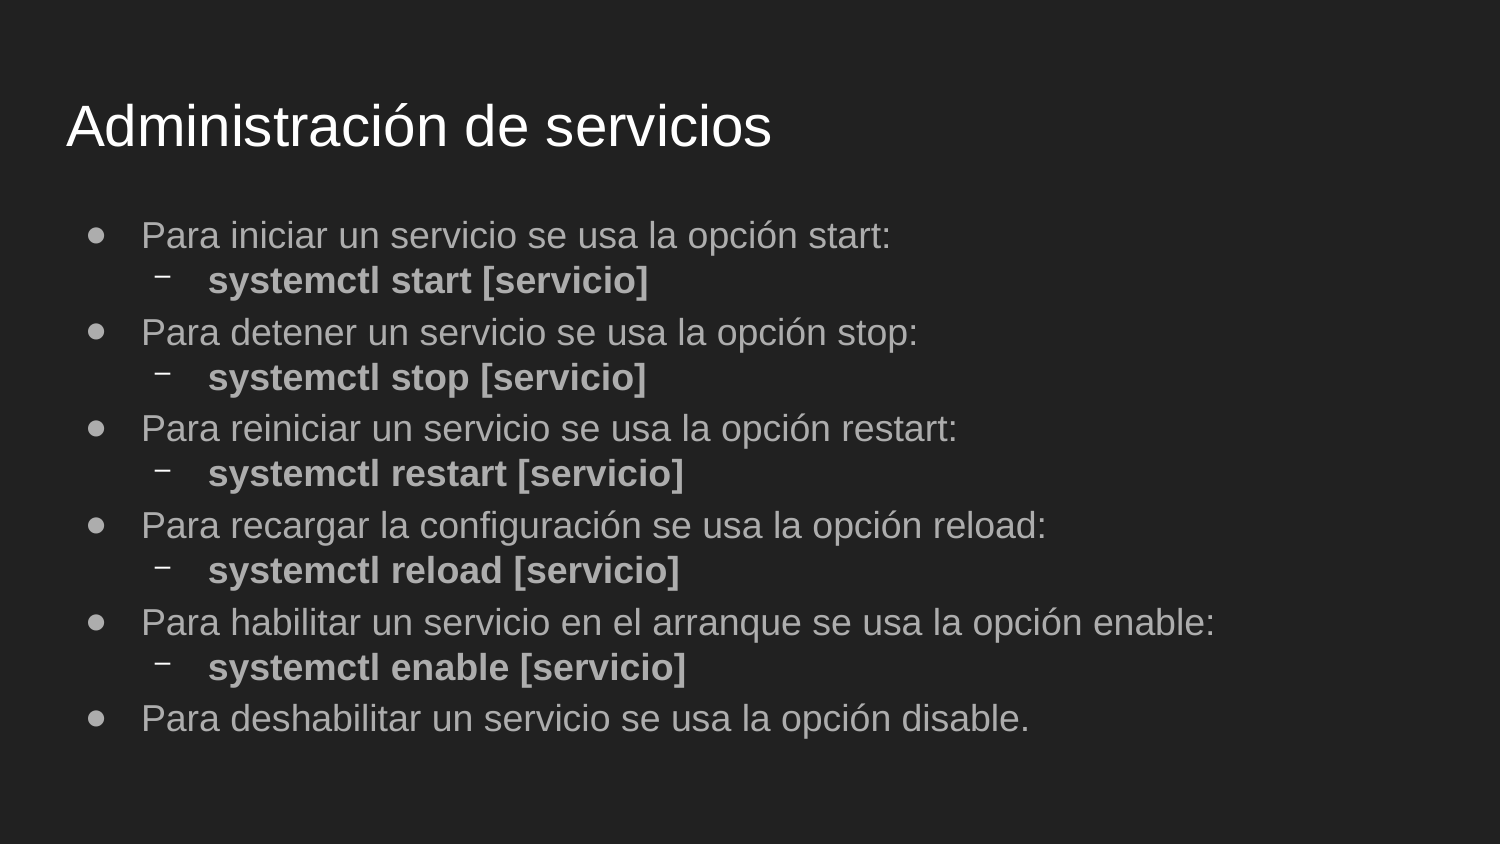

# Administración de servicios
Para iniciar un servicio se usa la opción start:
systemctl start [servicio]
Para detener un servicio se usa la opción stop:
systemctl stop [servicio]
Para reiniciar un servicio se usa la opción restart:
systemctl restart [servicio]
Para recargar la configuración se usa la opción reload:
systemctl reload [servicio]
Para habilitar un servicio en el arranque se usa la opción enable:
systemctl enable [servicio]
Para deshabilitar un servicio se usa la opción disable.